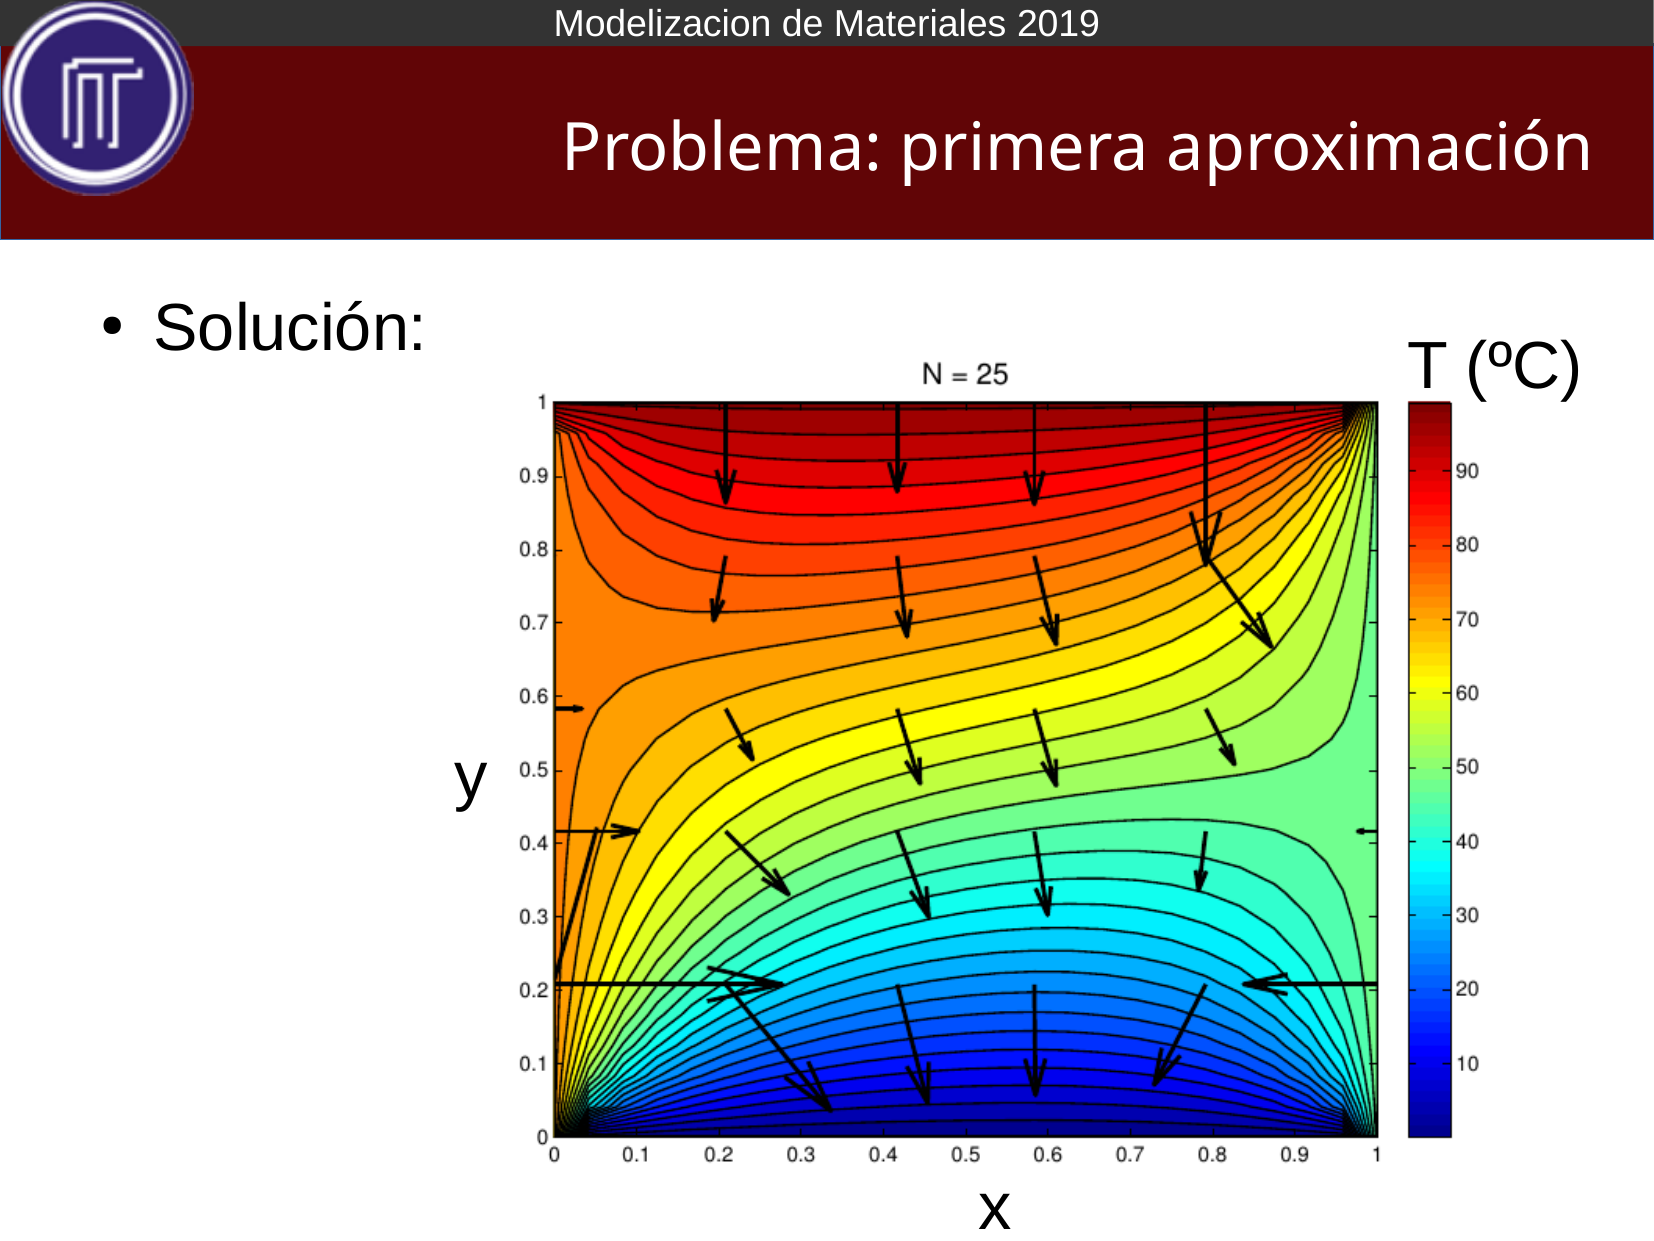

# Problema: primera aproximación
Solución:
T (ºC)
y
x